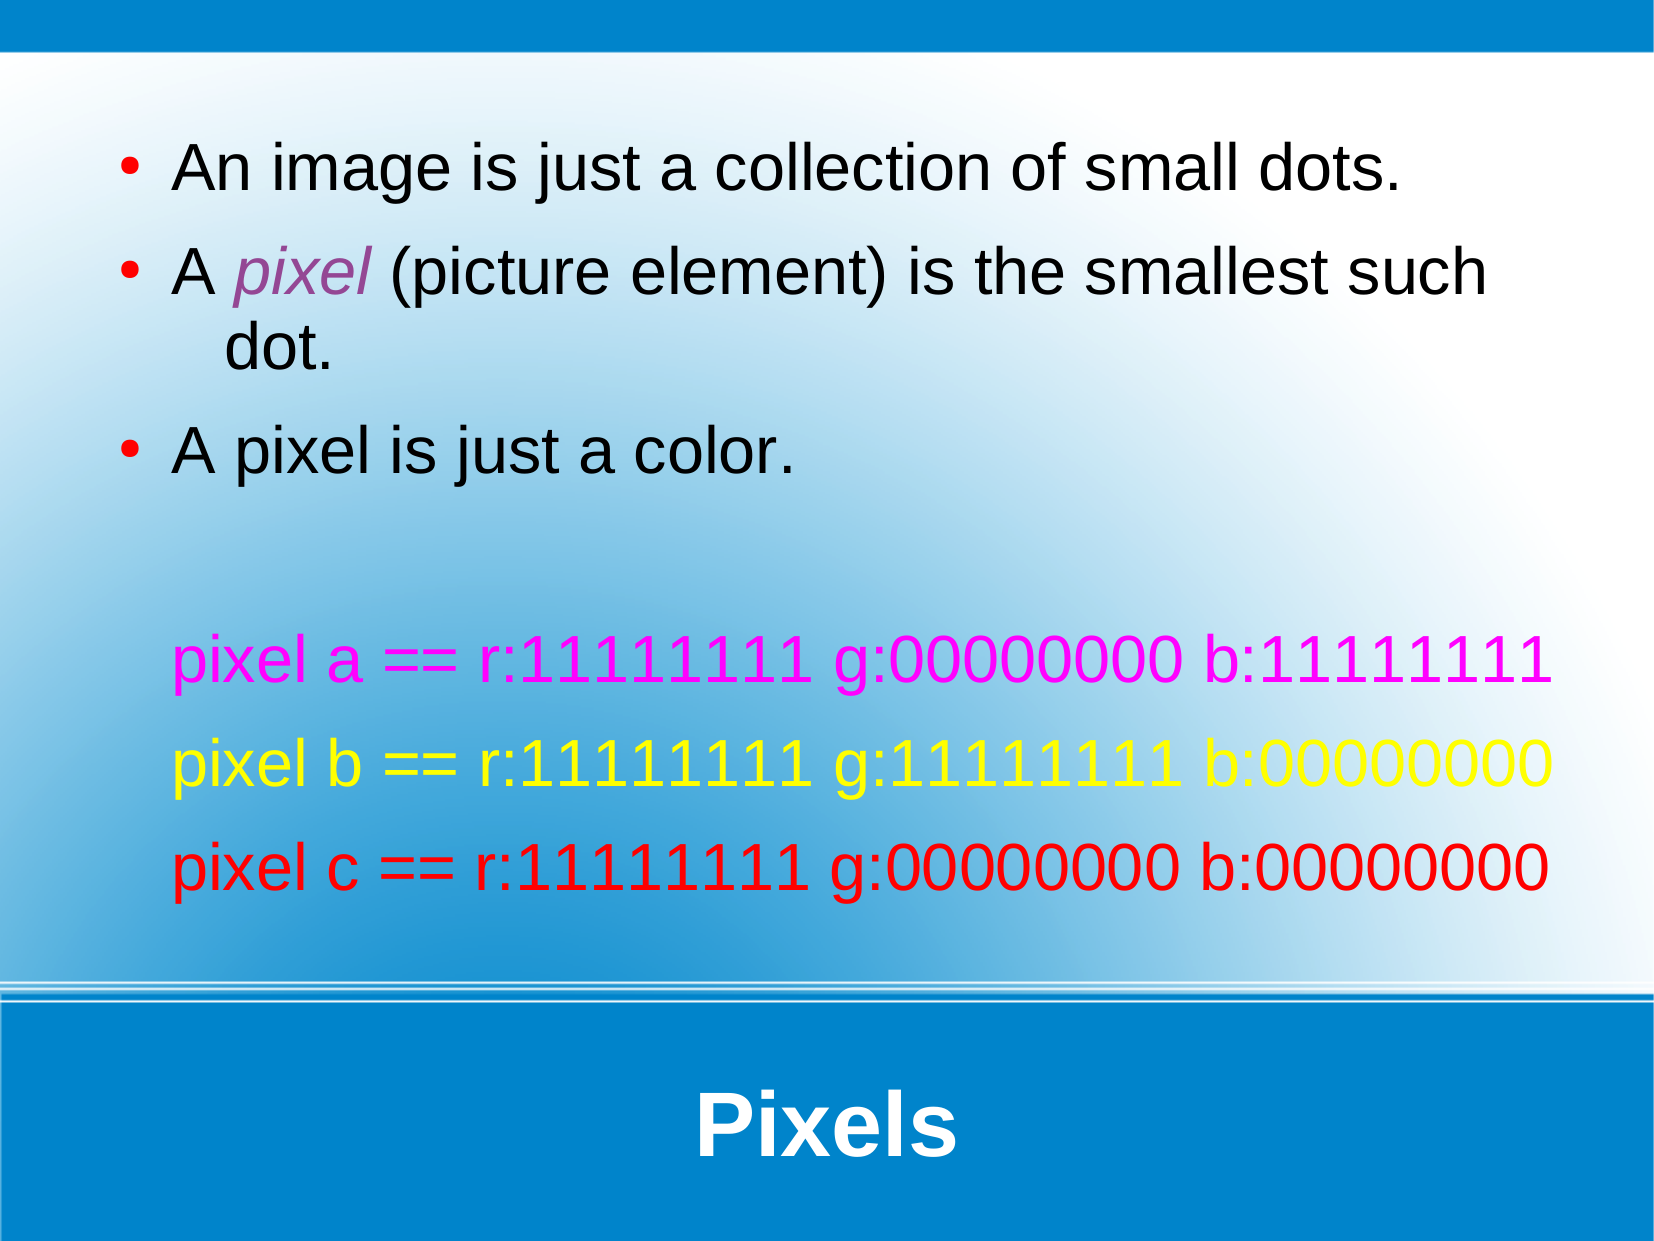

An image is just a collection of small dots.
A pixel (picture element) is the smallest such dot.
A pixel is just a color.
pixel a == r:11111111 g:00000000 b:11111111
pixel b == r:11111111 g:11111111 b:00000000
pixel c == r:11111111 g:00000000 b:00000000
# Pixels